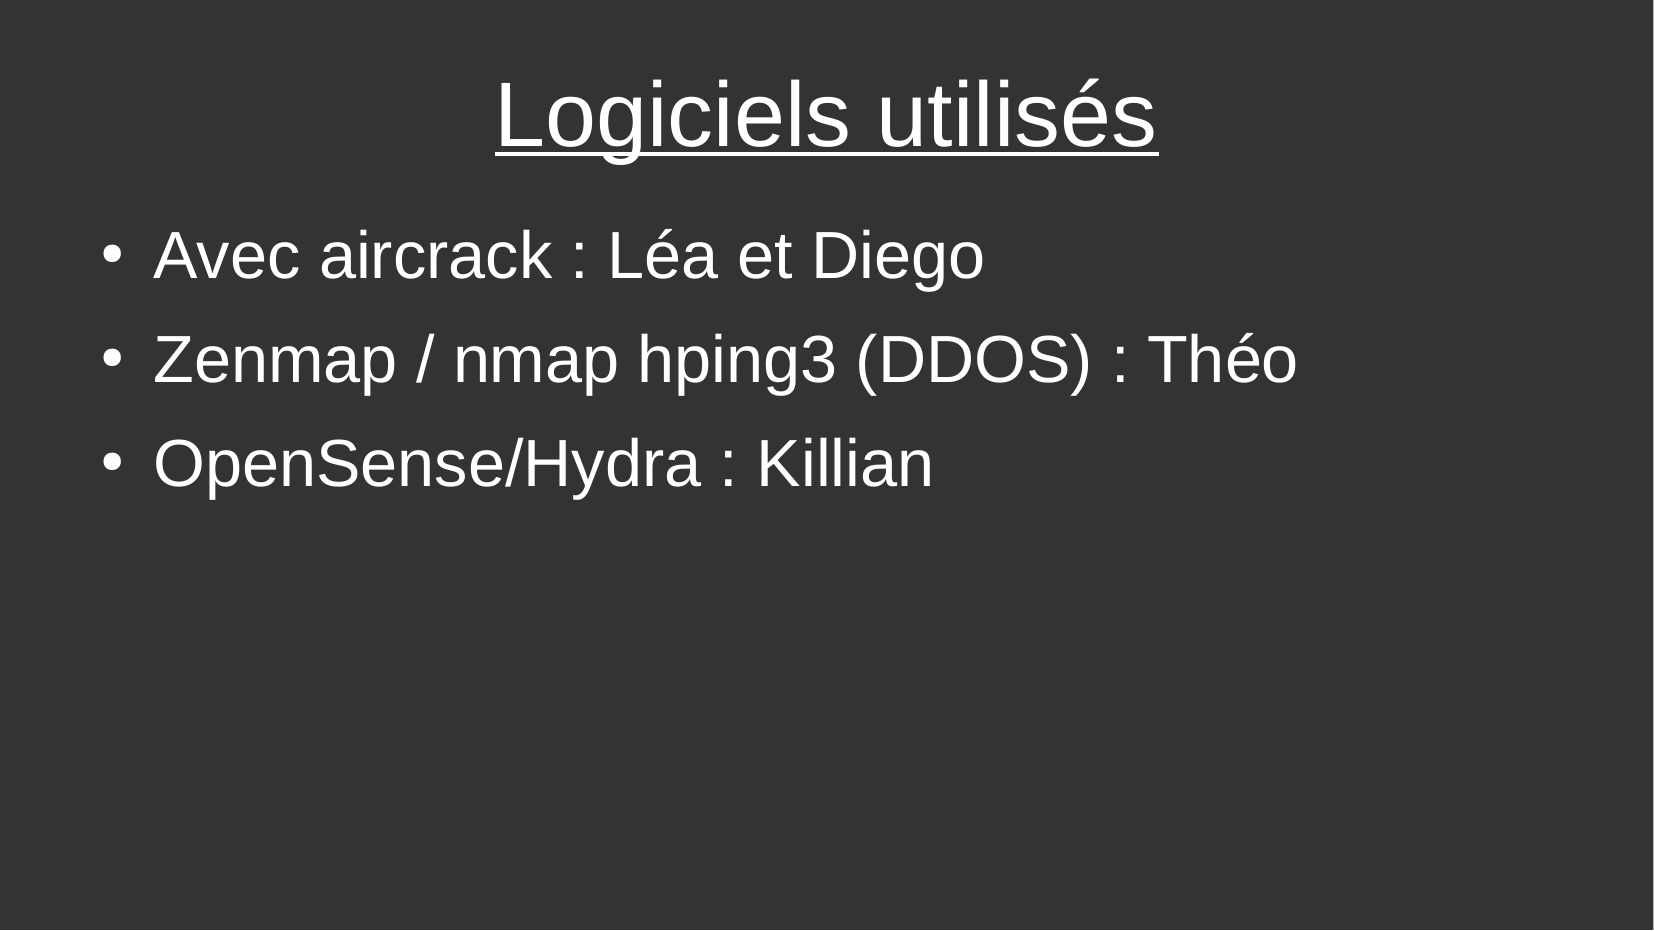

# Logiciels utilisés
Avec aircrack : Léa et Diego
Zenmap / nmap hping3 (DDOS) : Théo
OpenSense/Hydra : Killian